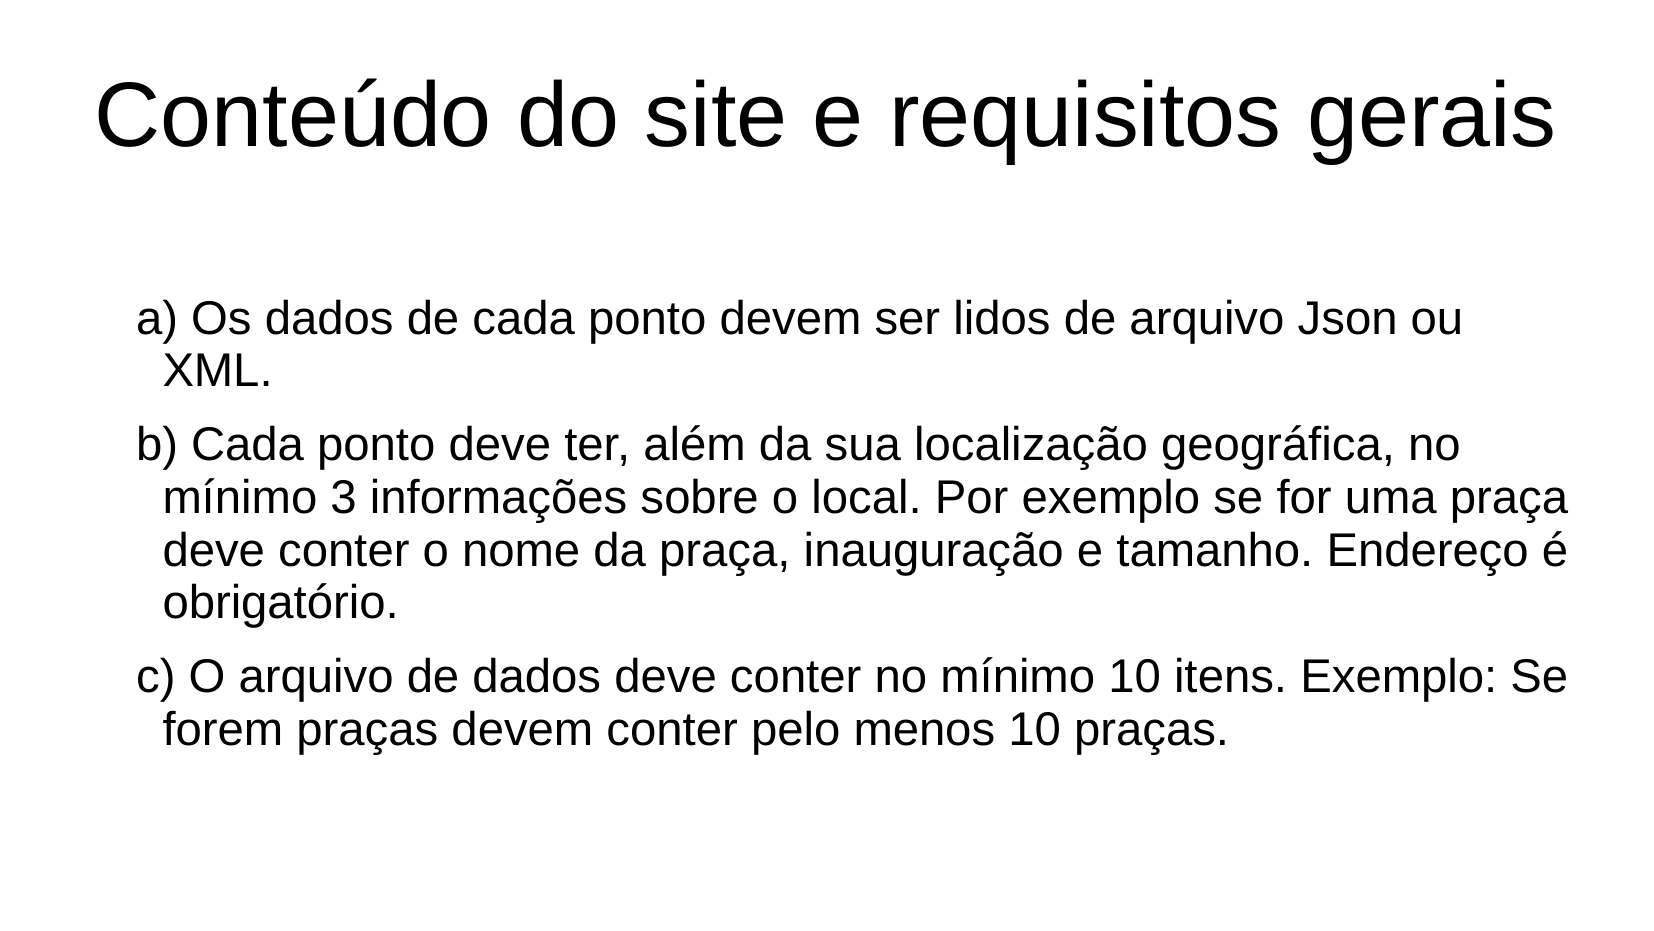

# Conteúdo do site e requisitos gerais
a) Os dados de cada ponto devem ser lidos de arquivo Json ou XML.
b) Cada ponto deve ter, além da sua localização geográfica, no mínimo 3 informações sobre o local. Por exemplo se for uma praça deve conter o nome da praça, inauguração e tamanho. Endereço é obrigatório.
c) O arquivo de dados deve conter no mínimo 10 itens. Exemplo: Se forem praças devem conter pelo menos 10 praças.